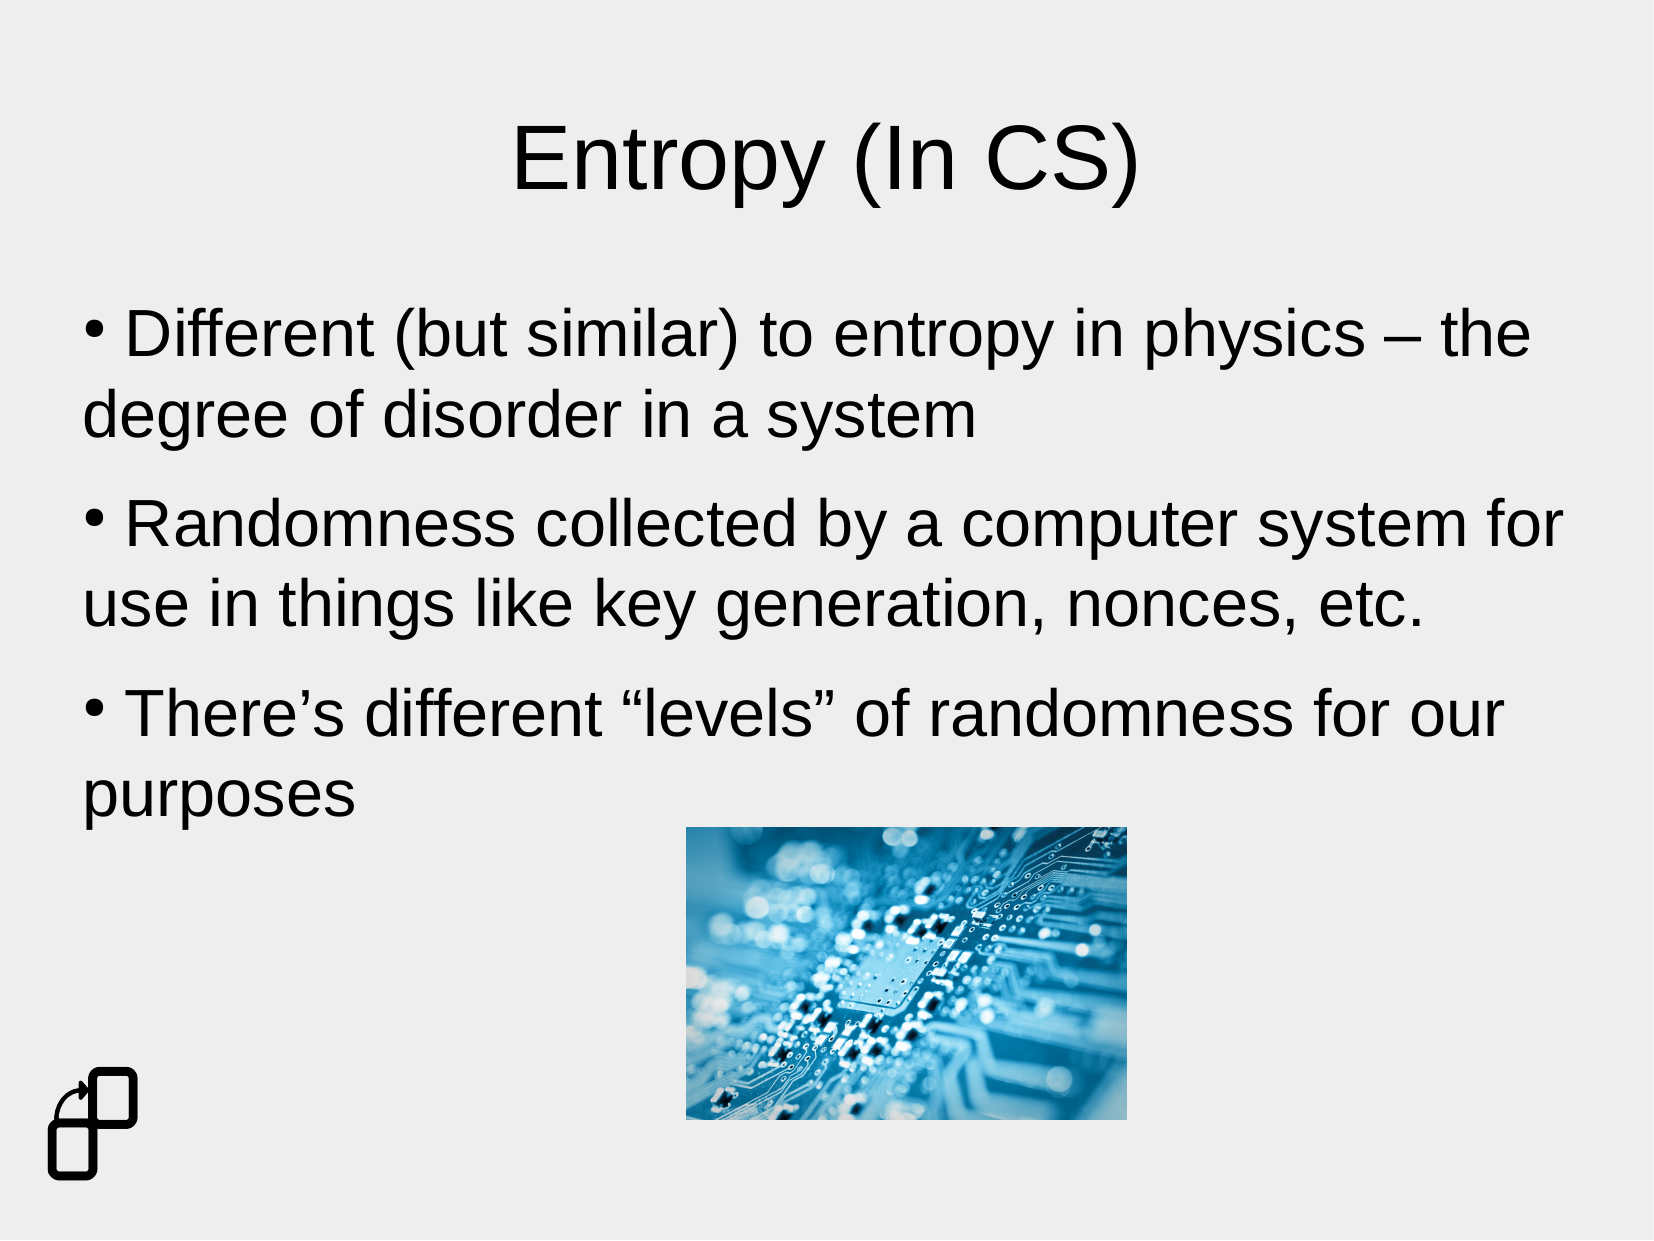

# Entropy (In CS)
 Different (but similar) to entropy in physics – the degree of disorder in a system
 Randomness collected by a computer system for use in things like key generation, nonces, etc.
 There’s different “levels” of randomness for our purposes